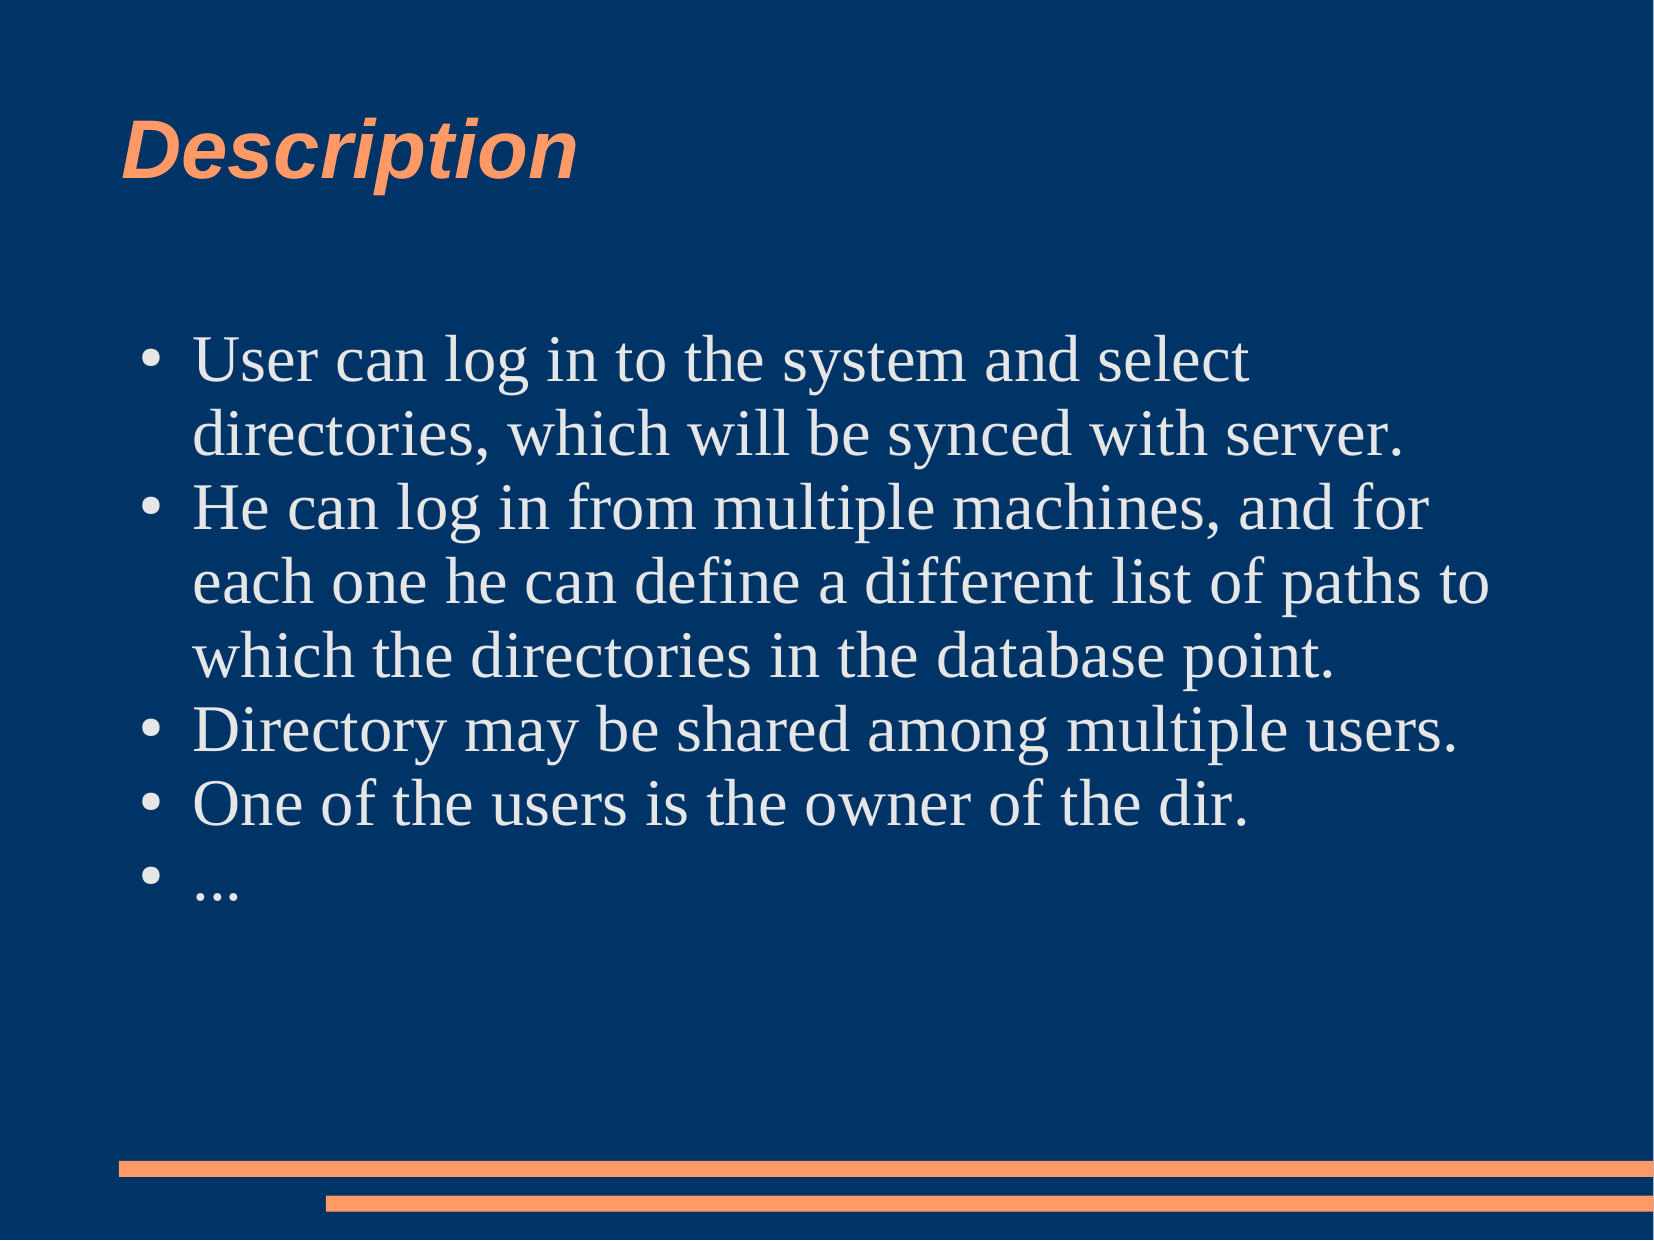

# Description
User can log in to the system and select directories, which will be synced with server.
He can log in from multiple machines, and for each one he can define a different list of paths to which the directories in the database point.
Directory may be shared among multiple users.
One of the users is the owner of the dir.
...